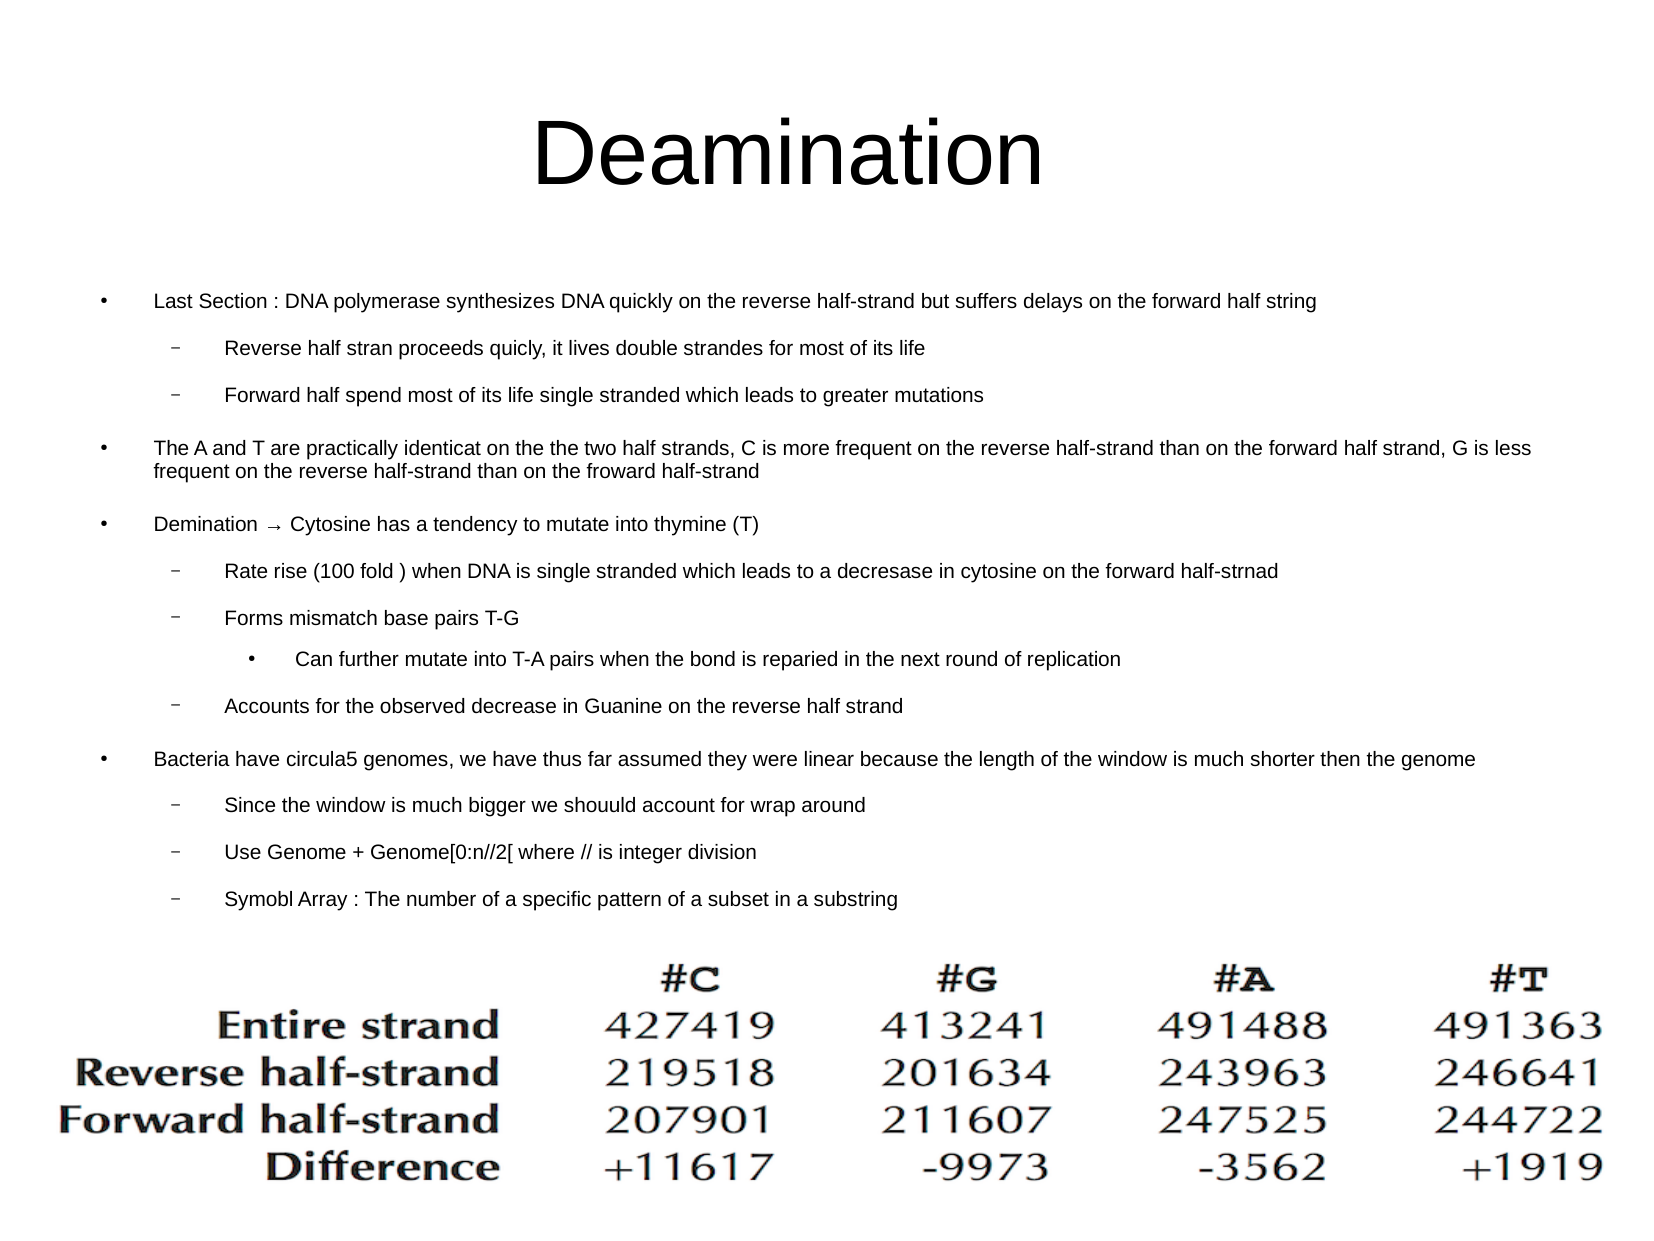

# Deamination
Last Section : DNA polymerase synthesizes DNA quickly on the reverse half-strand but suffers delays on the forward half string
Reverse half stran proceeds quicly, it lives double strandes for most of its life
Forward half spend most of its life single stranded which leads to greater mutations
The A and T are practically identicat on the the two half strands, C is more frequent on the reverse half-strand than on the forward half strand, G is less frequent on the reverse half-strand than on the froward half-strand
Demination → Cytosine has a tendency to mutate into thymine (T)
Rate rise (100 fold ) when DNA is single stranded which leads to a decresase in cytosine on the forward half-strnad
Forms mismatch base pairs T-G
Can further mutate into T-A pairs when the bond is reparied in the next round of replication
Accounts for the observed decrease in Guanine on the reverse half strand
Bacteria have circula5 genomes, we have thus far assumed they were linear because the length of the window is much shorter then the genome
Since the window is much bigger we shouuld account for wrap around
Use Genome + Genome[0:n//2[ where // is integer division
Symobl Array : The number of a specific pattern of a subset in a substring